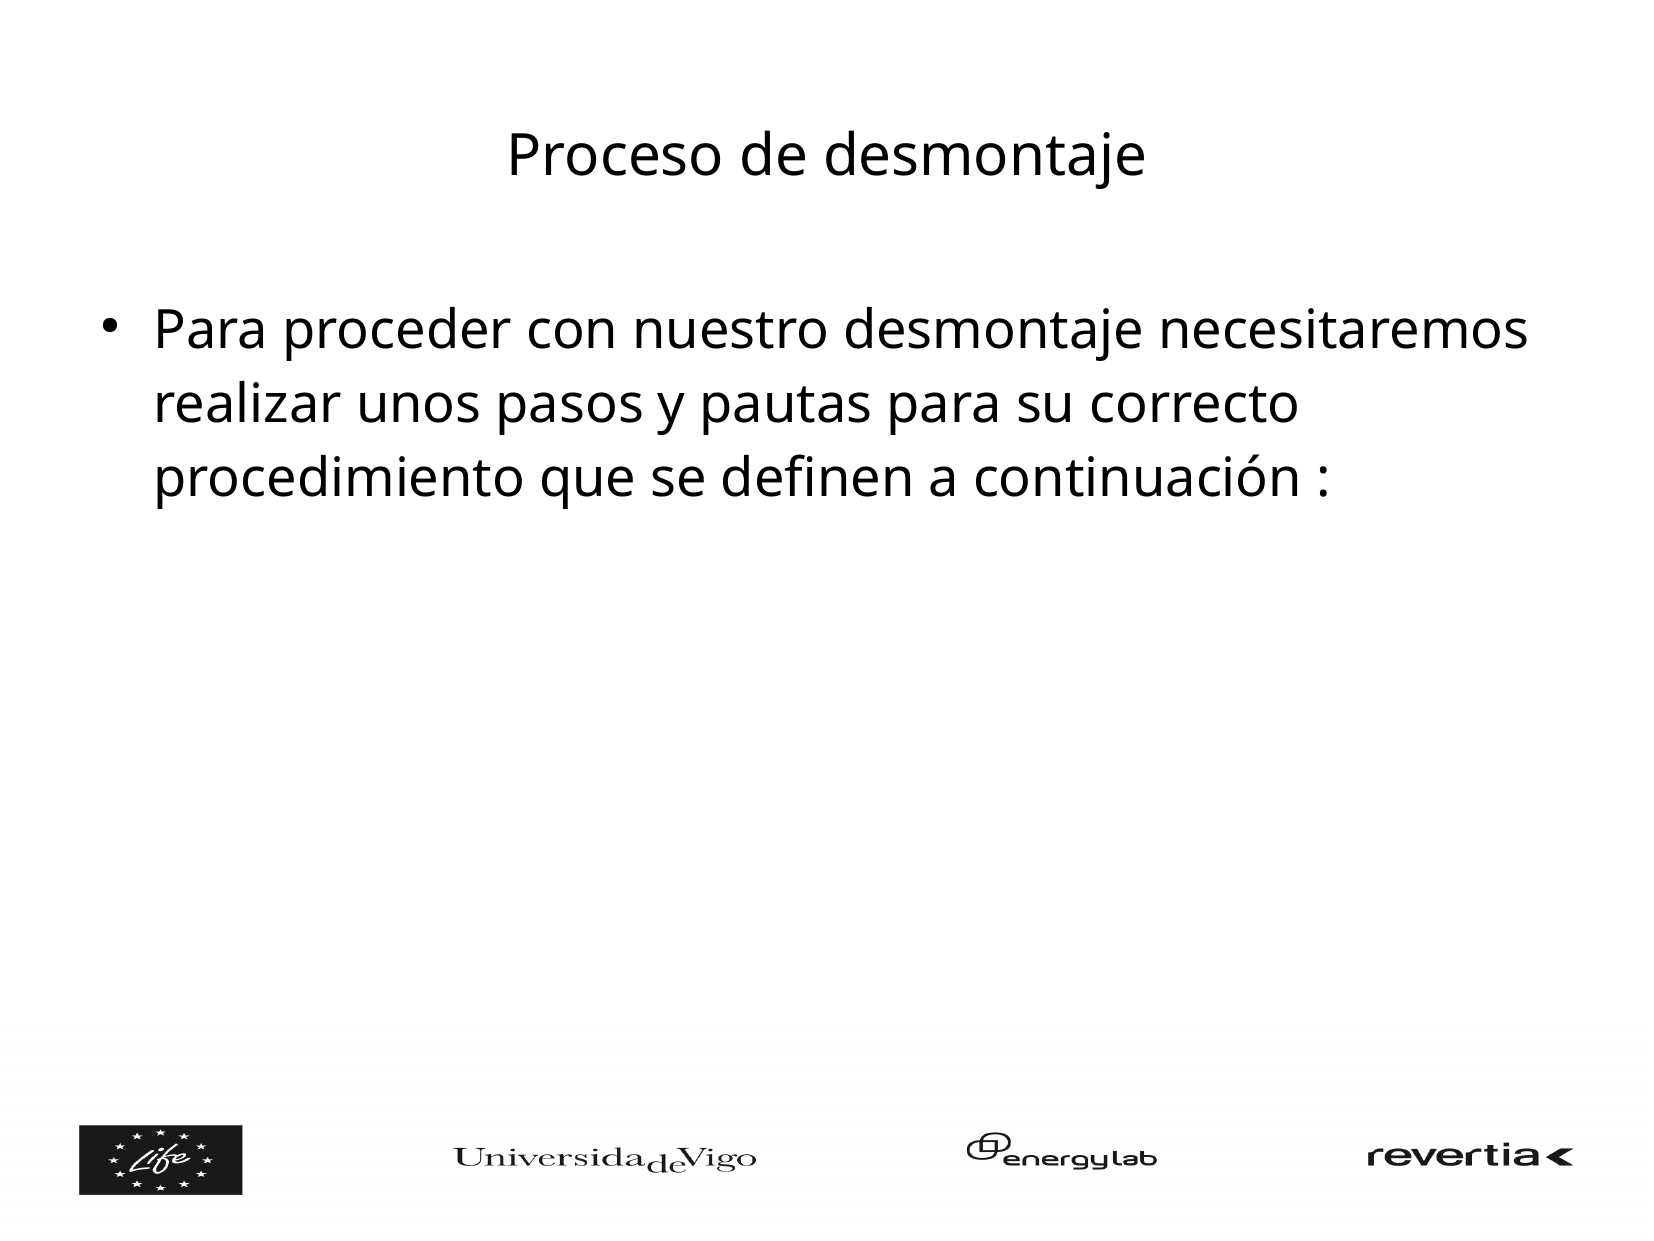

# Proceso de desmontaje
Para proceder con nuestro desmontaje necesitaremos realizar unos pasos y pautas para su correcto procedimiento que se definen a continuación :